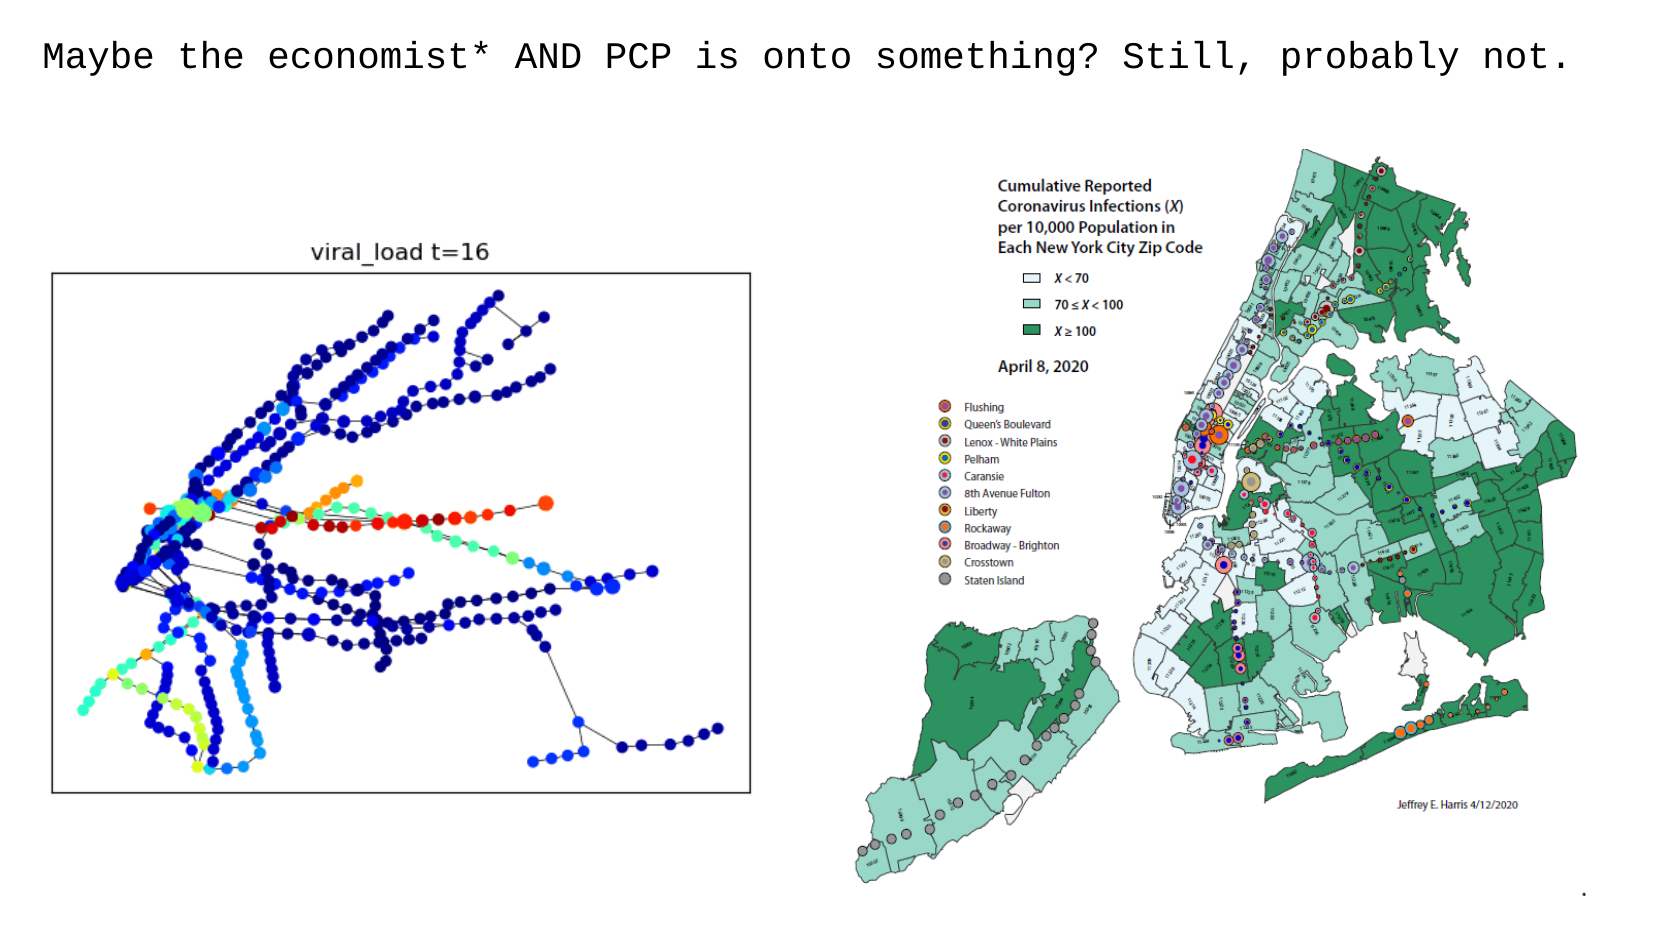

Maybe the economist* AND PCP is onto something? Still, probably not.